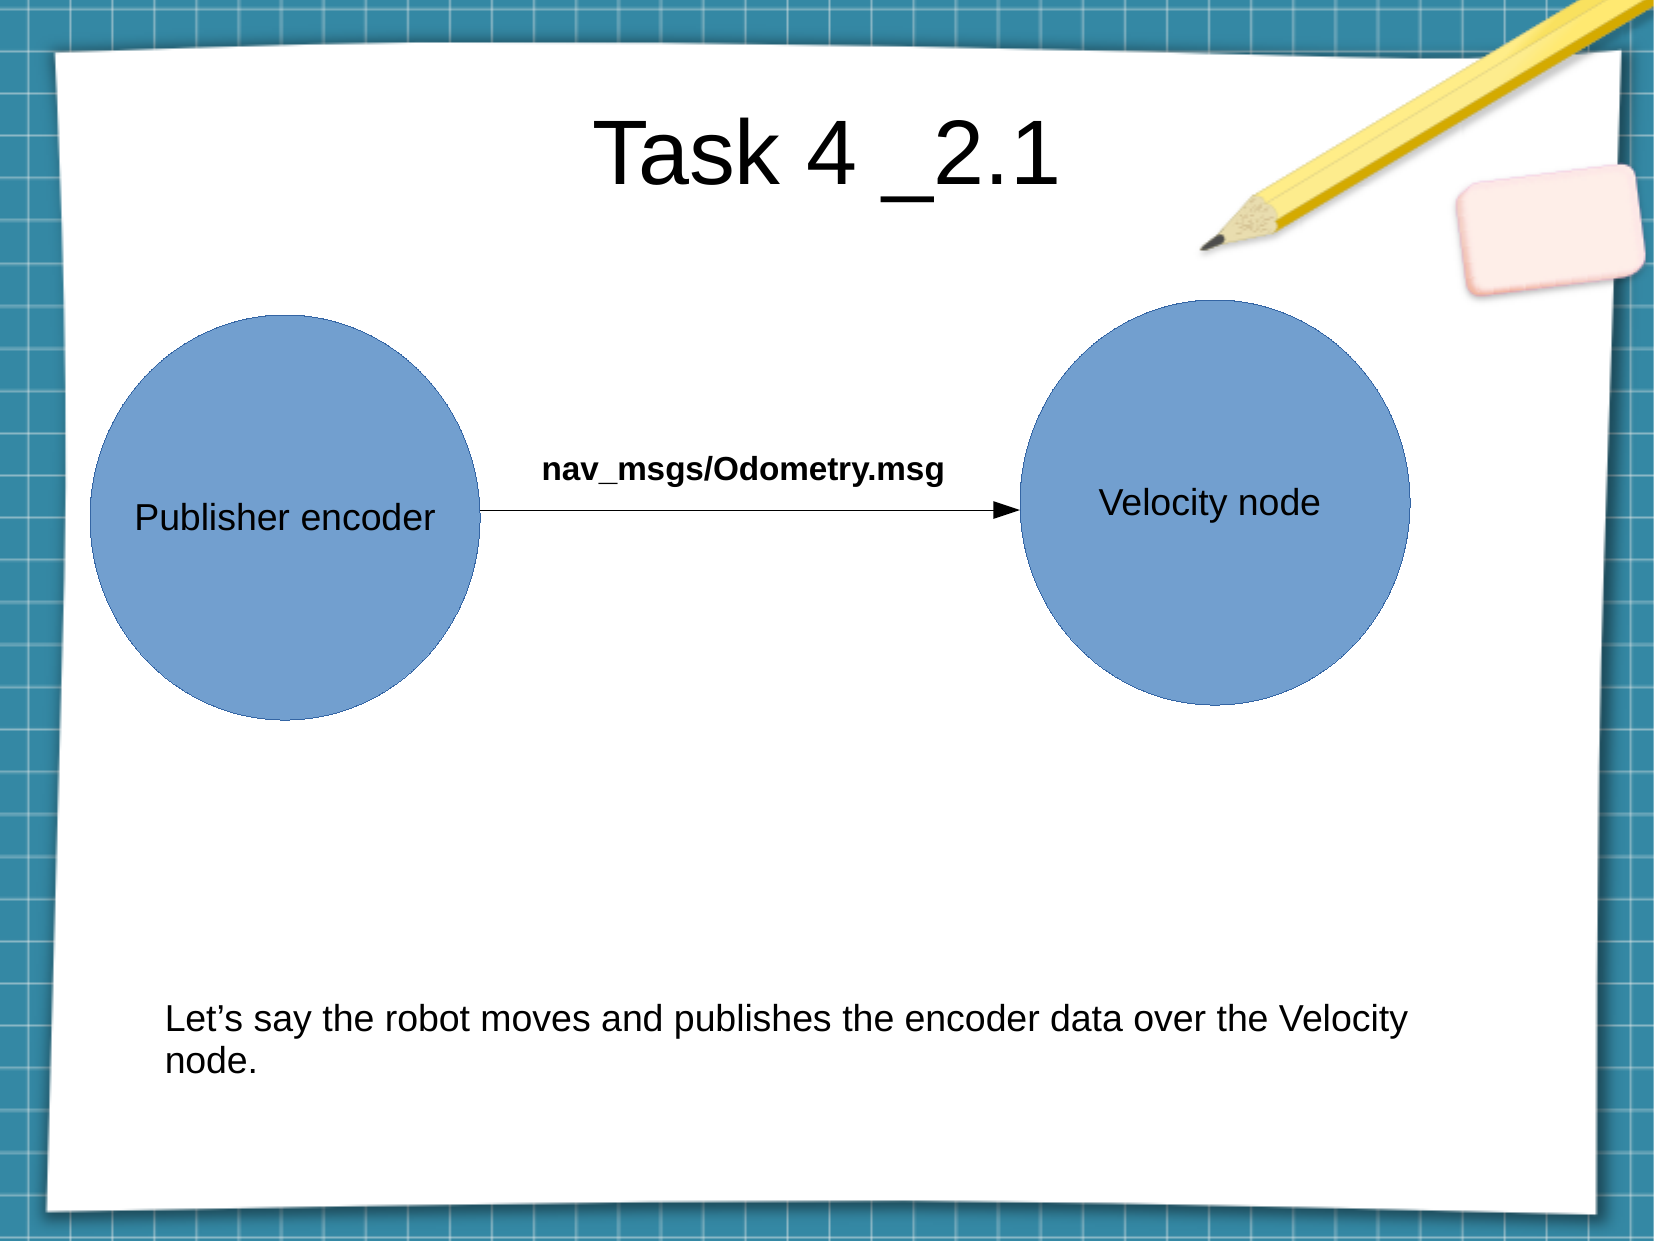

# Task 4 _2.1
Velocity node
Publisher encoder
nav_msgs/Odometry.msg
Let’s say the robot moves and publishes the encoder data over the Velocity node.